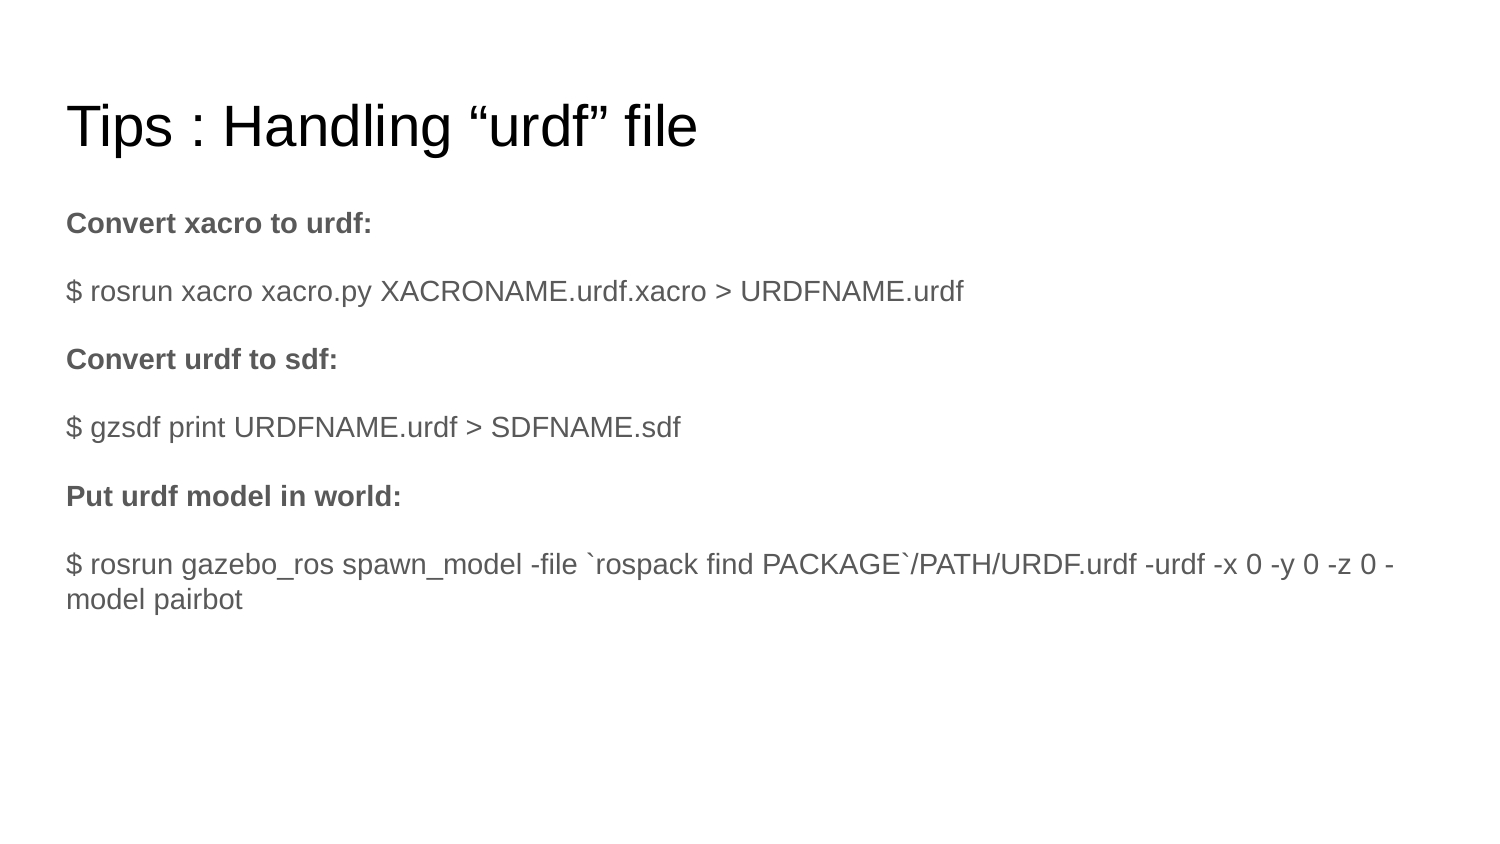

# Tips : Handling “urdf” file
Convert xacro to urdf:
$ rosrun xacro xacro.py XACRONAME.urdf.xacro > URDFNAME.urdf
Convert urdf to sdf:
$ gzsdf print URDFNAME.urdf > SDFNAME.sdf
Put urdf model in world:
$ rosrun gazebo_ros spawn_model -file `rospack find PACKAGE`/PATH/URDF.urdf -urdf -x 0 -y 0 -z 0 -model pairbot